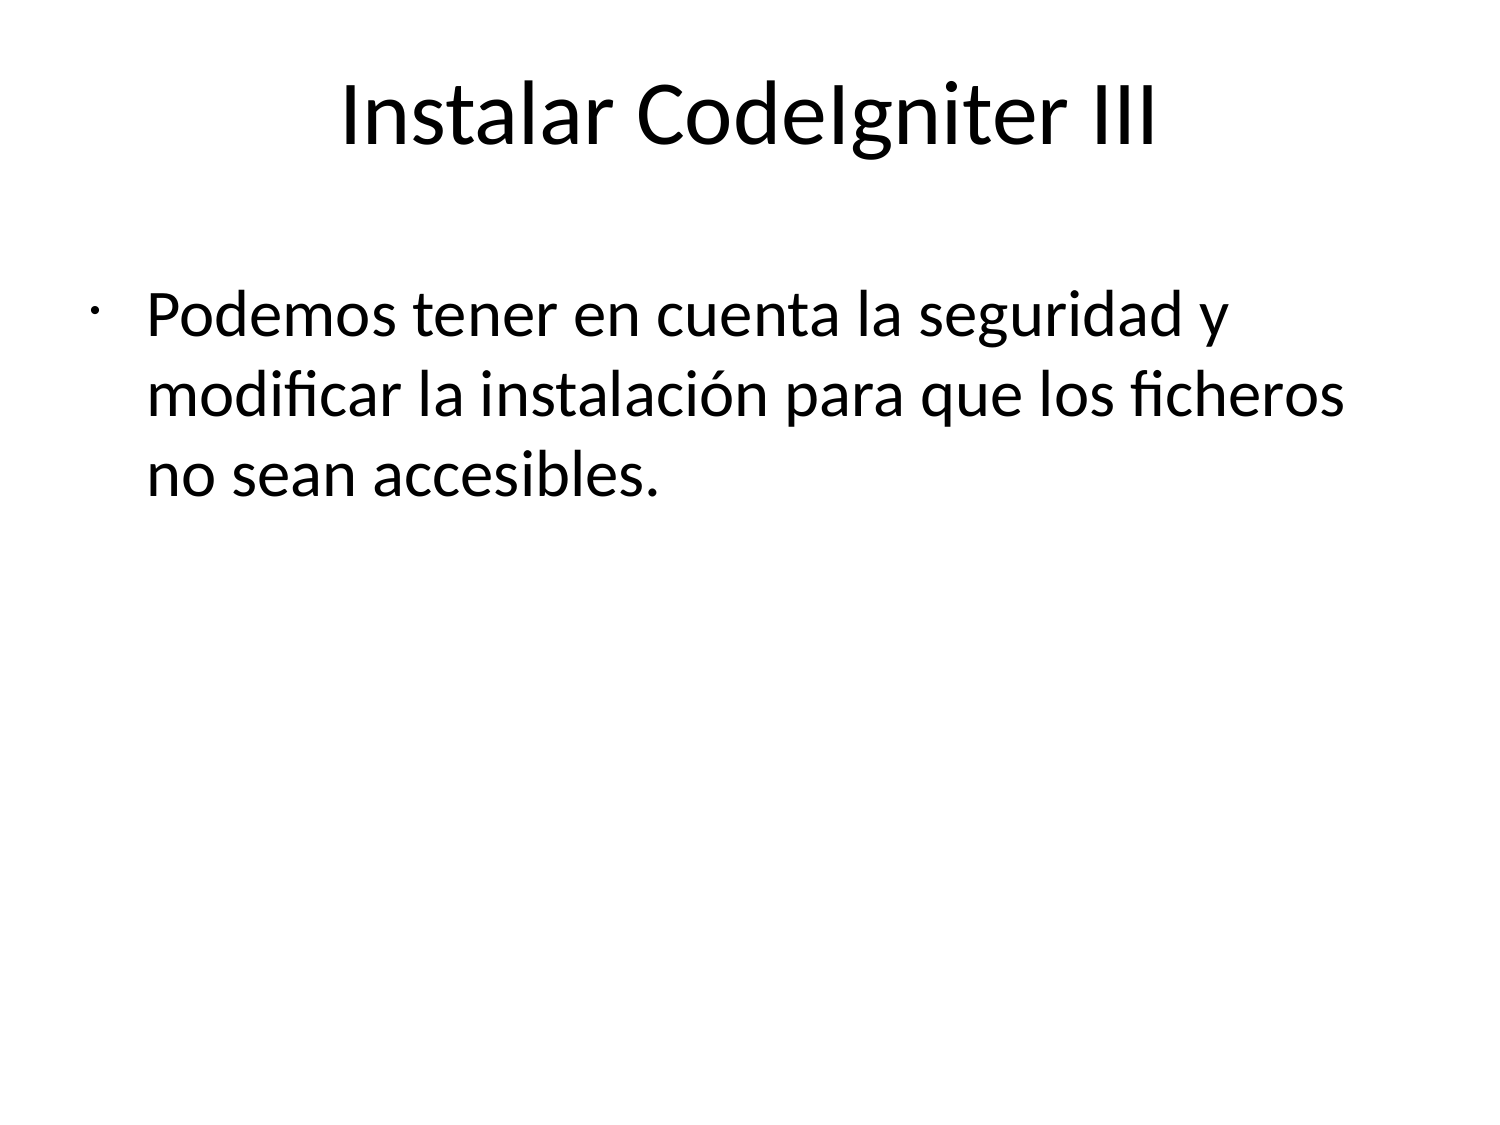

# Instalar CodeIgniter III
Podemos tener en cuenta la seguridad y modificar la instalación para que los ficheros no sean accesibles.